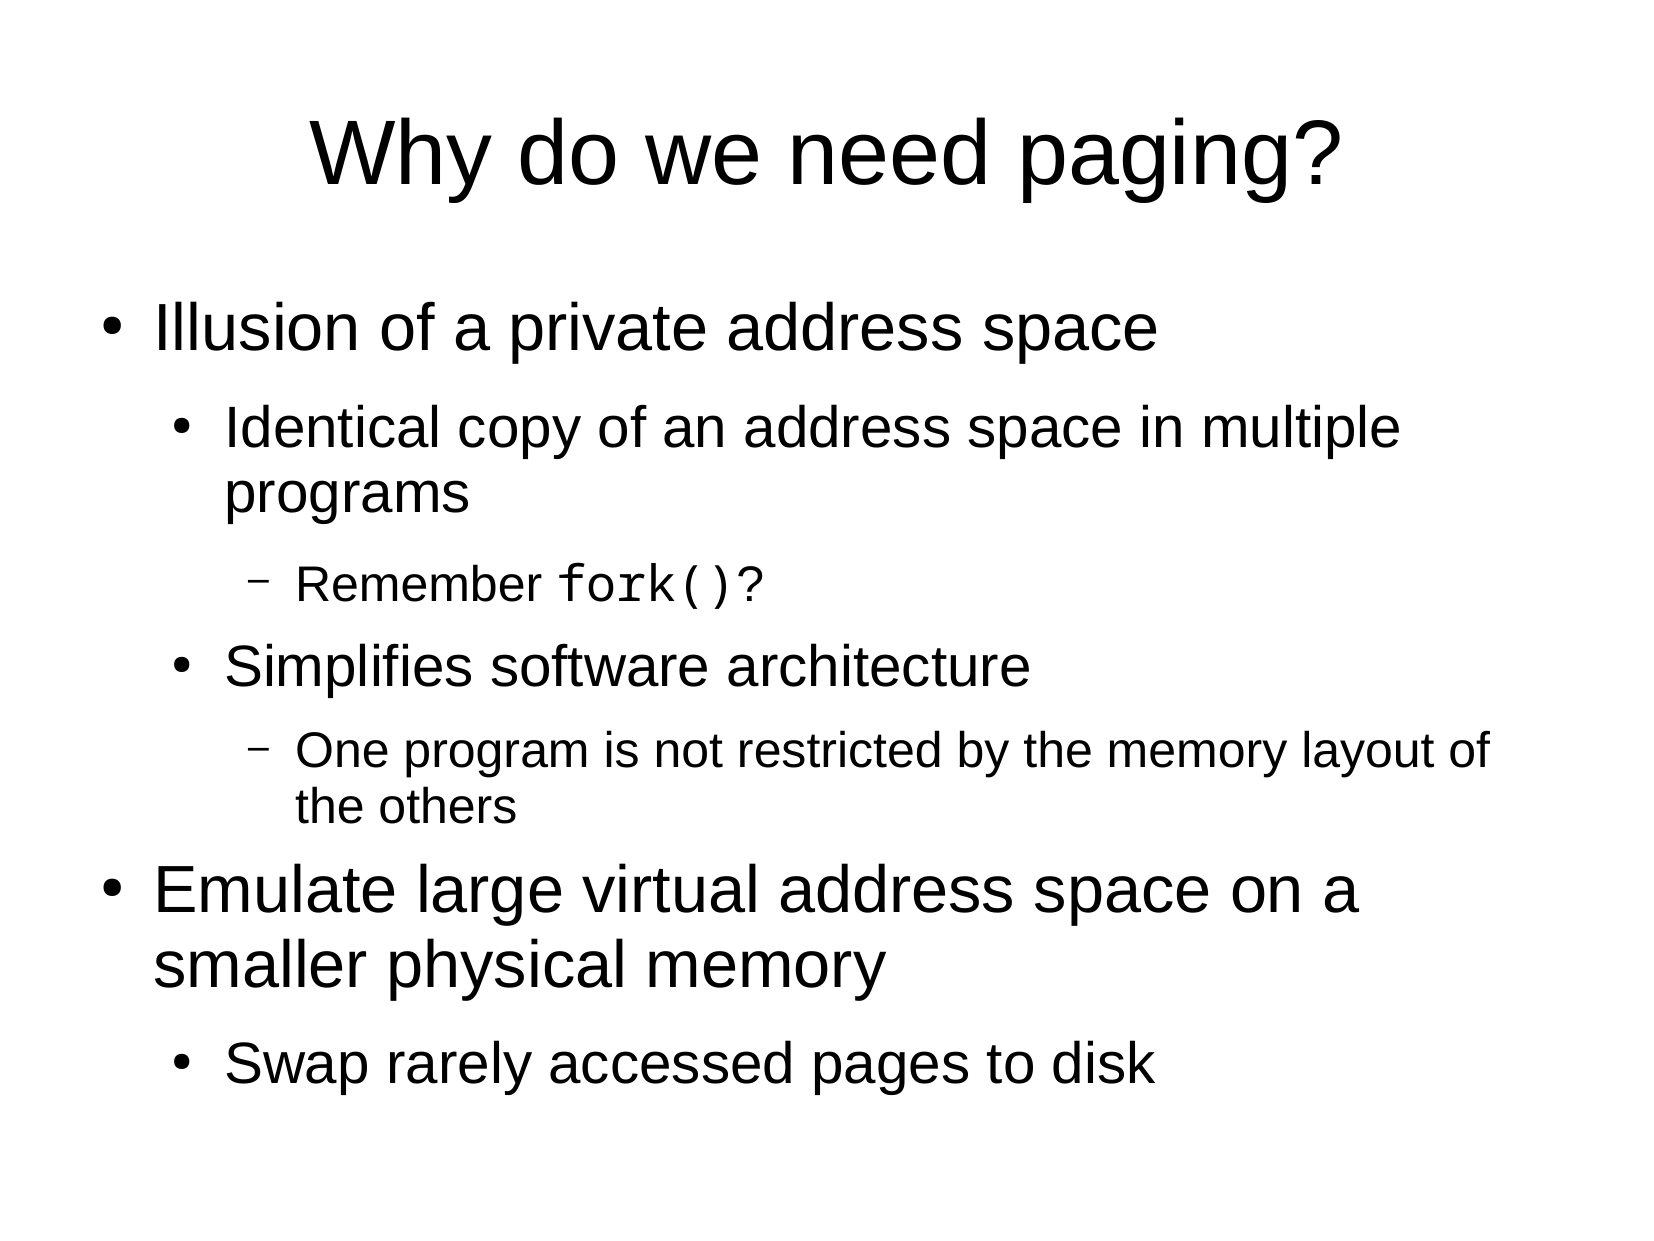

# Why do we need paging?
Illusion of a private address space
Identical copy of an address space in multiple programs
Remember fork()?
Simplifies software architecture
One program is not restricted by the memory layout of the others
Emulate large virtual address space on a smaller physical memory
Swap rarely accessed pages to disk